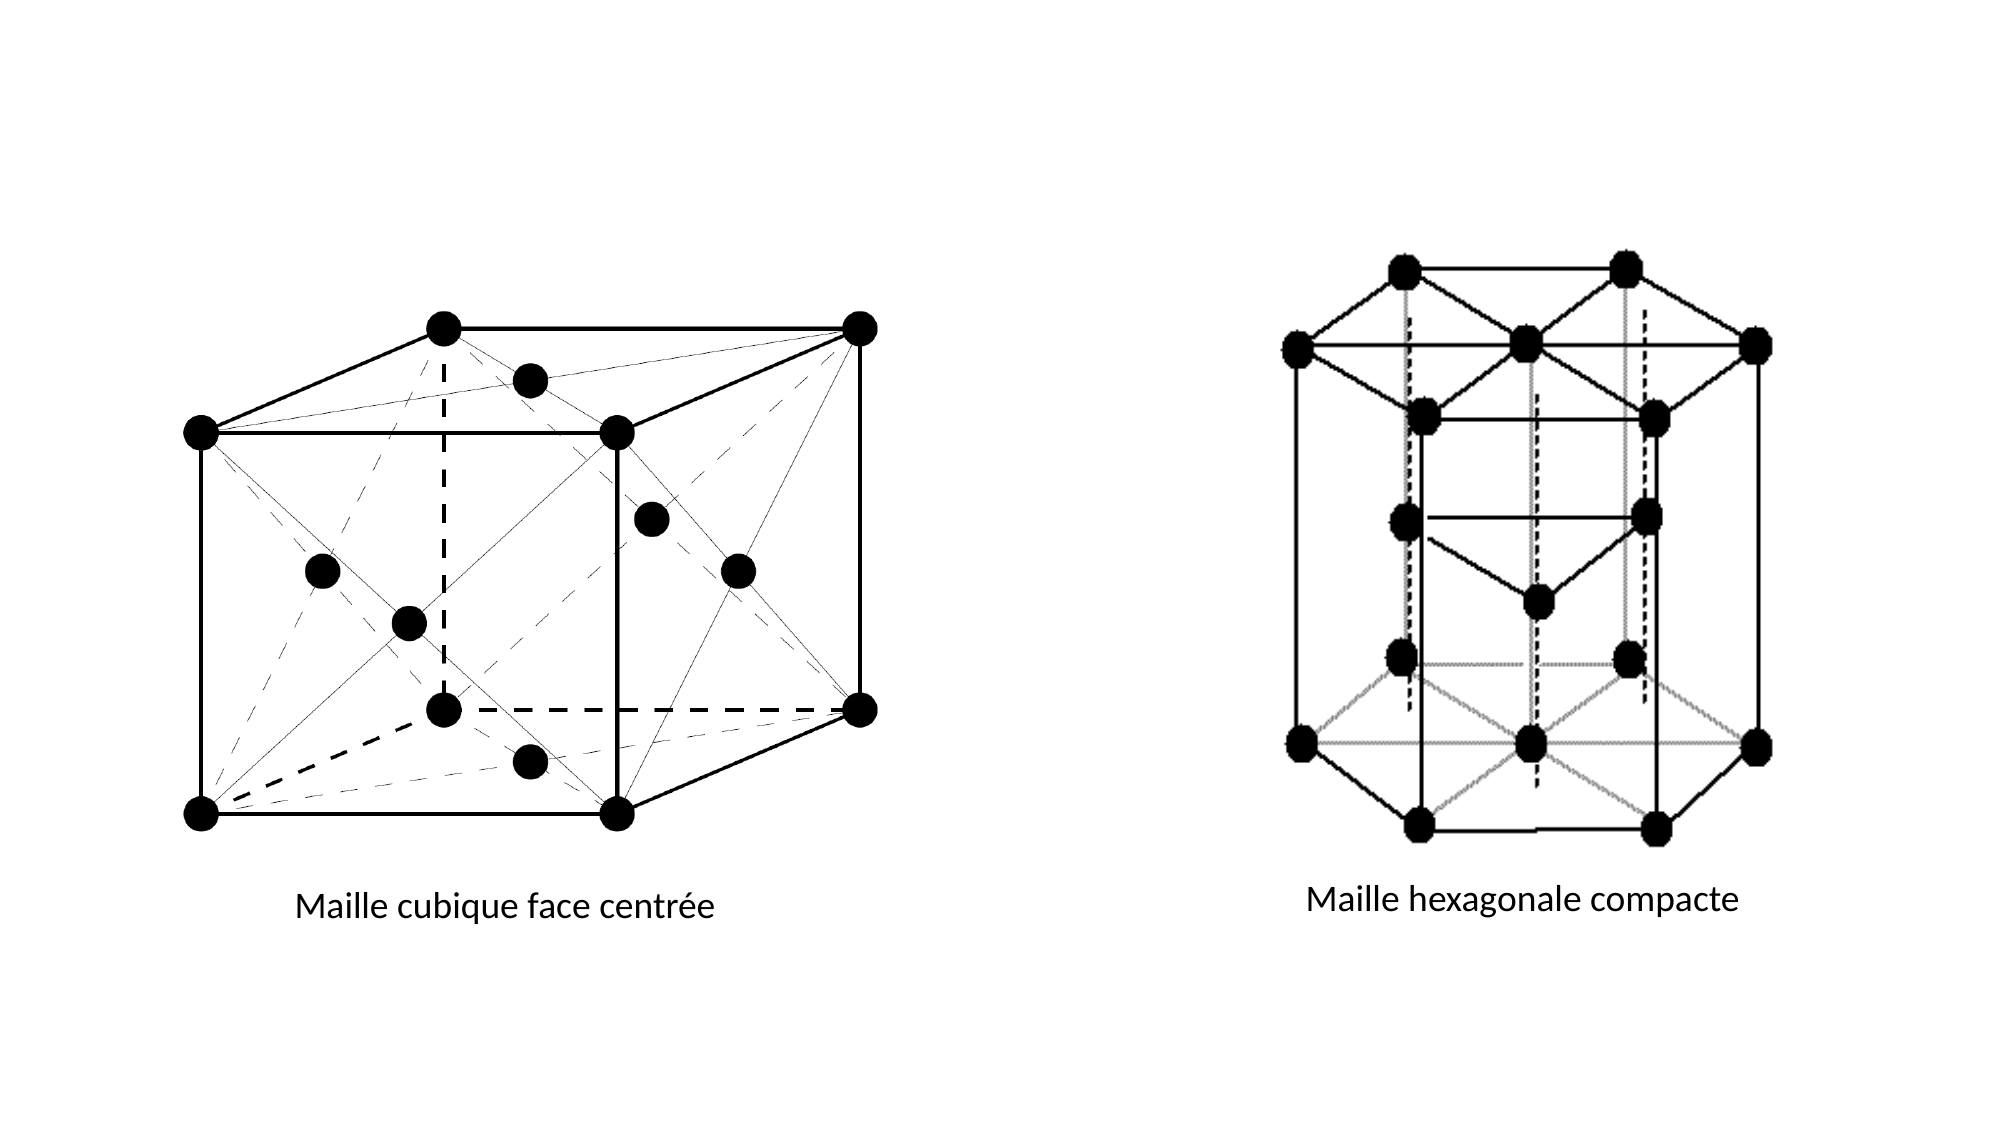

Maille hexagonale compacte
Maille cubique face centrée